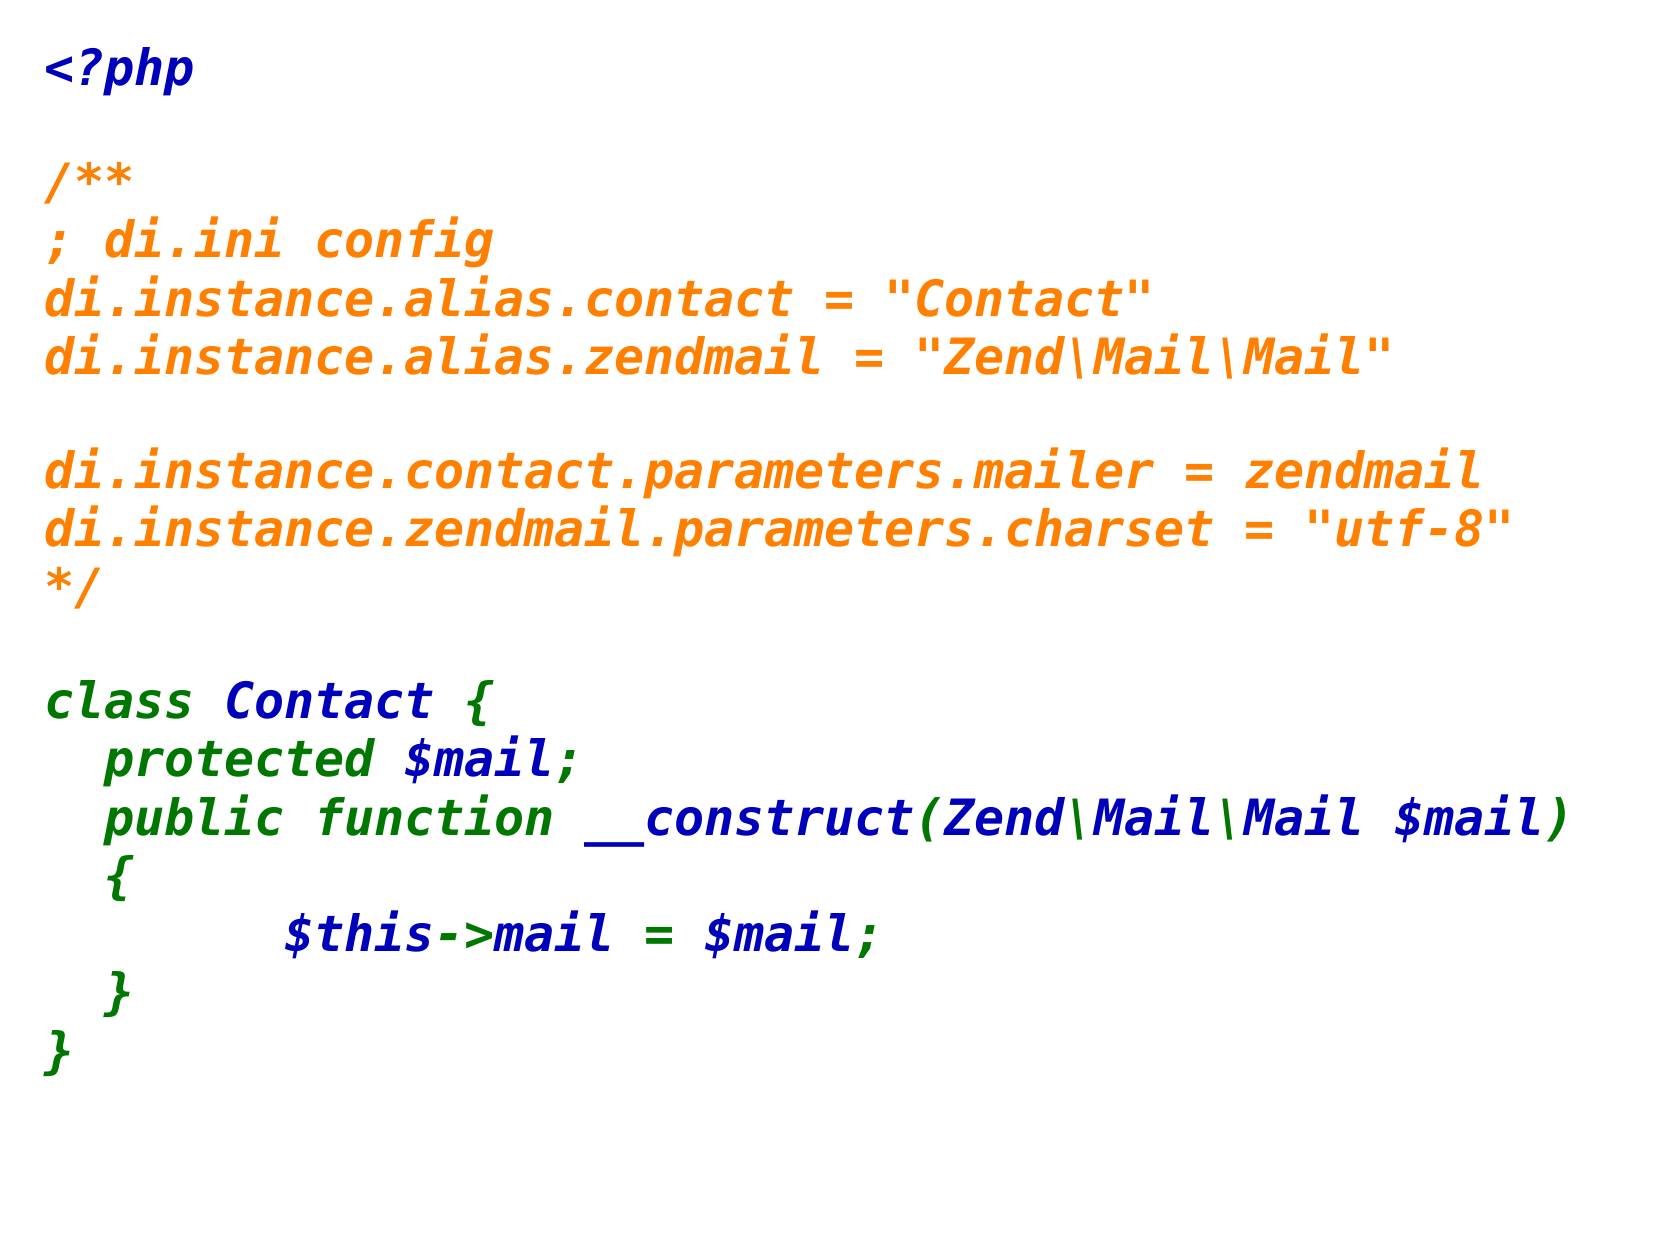

<?php
/**
; di.ini config
di.instance.alias.contact = "Contact"
di.instance.alias.zendmail = "Zend\Mail\Mail"
di.instance.contact.parameters.mailer = zendmail
di.instance.zendmail.parameters.charset = "utf-8"
*/
class Contact {
  protected $mail;
  public function __construct(Zend\Mail\Mail $mail)  {
        $this->mail = $mail;
  }
}